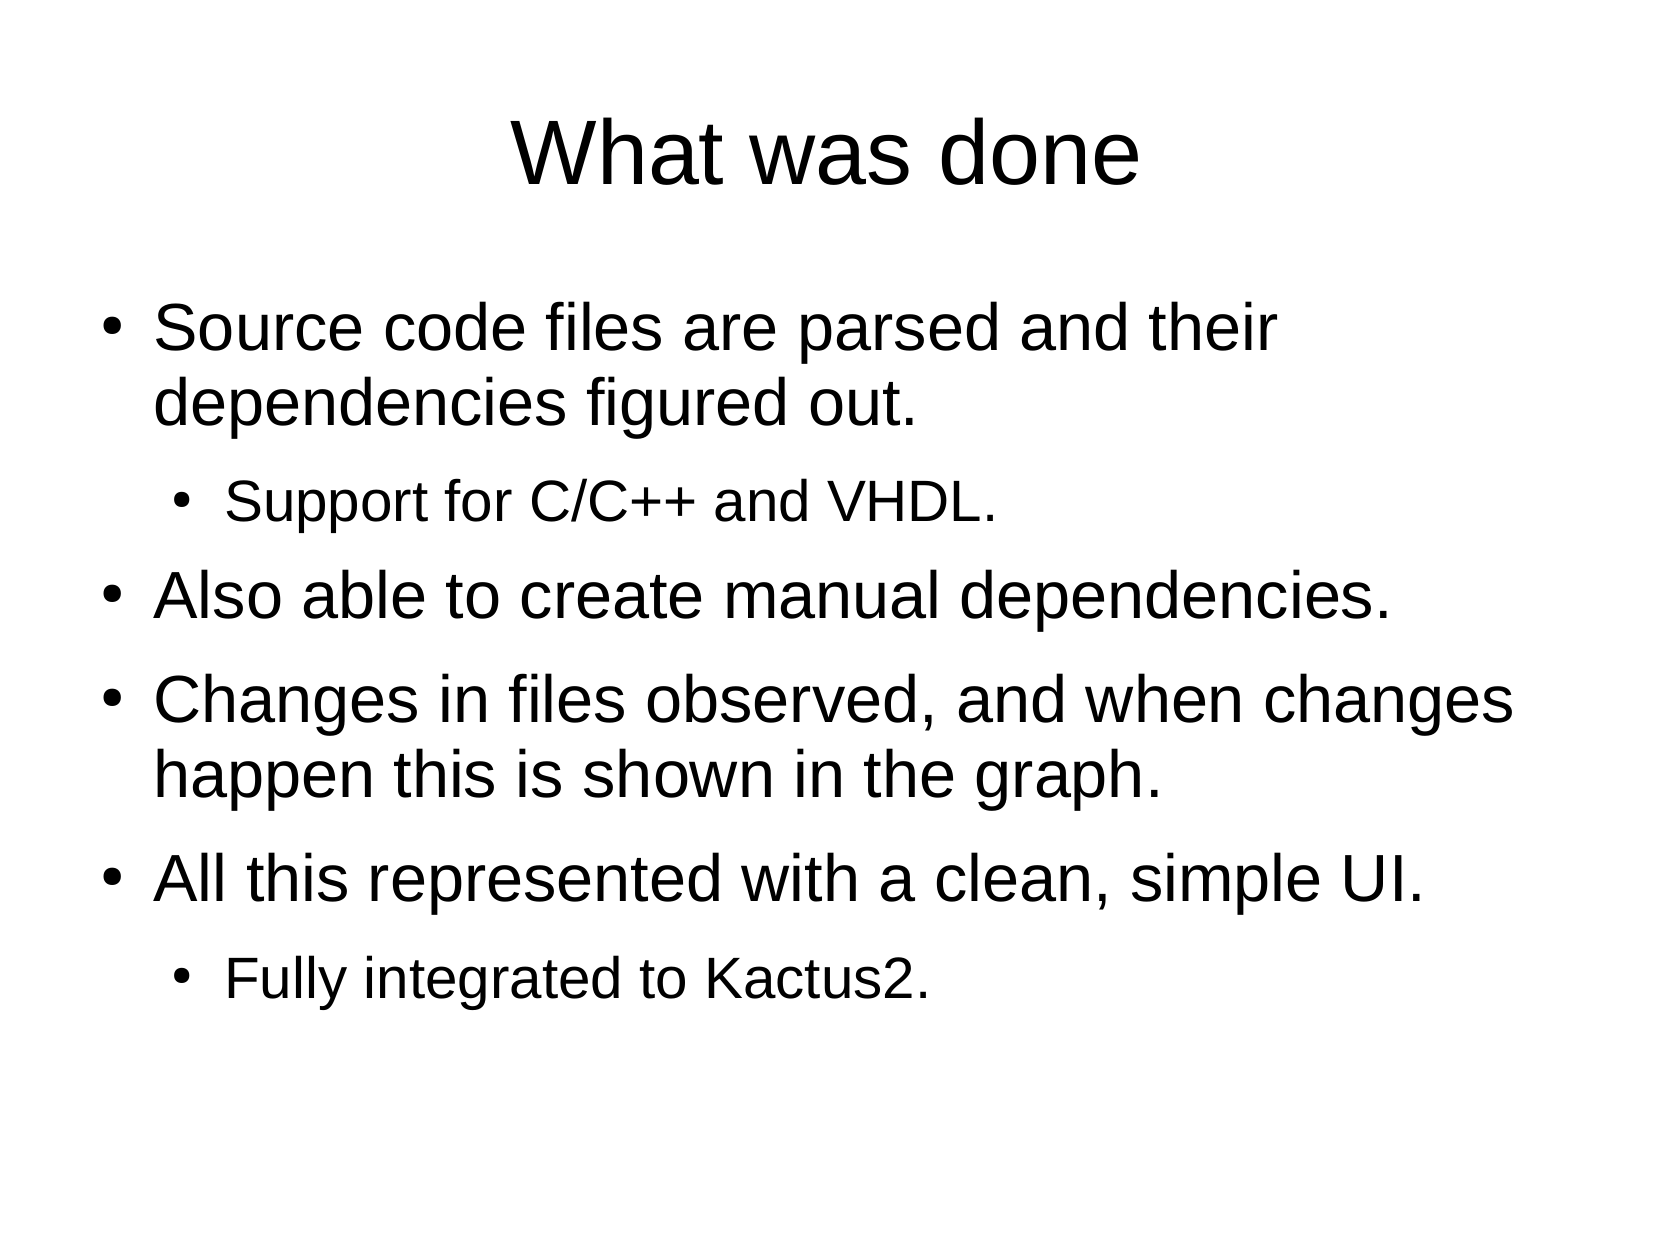

# What was done
Source code files are parsed and their dependencies figured out.
Support for C/C++ and VHDL.
Also able to create manual dependencies.
Changes in files observed, and when changes happen this is shown in the graph.
All this represented with a clean, simple UI.
Fully integrated to Kactus2.